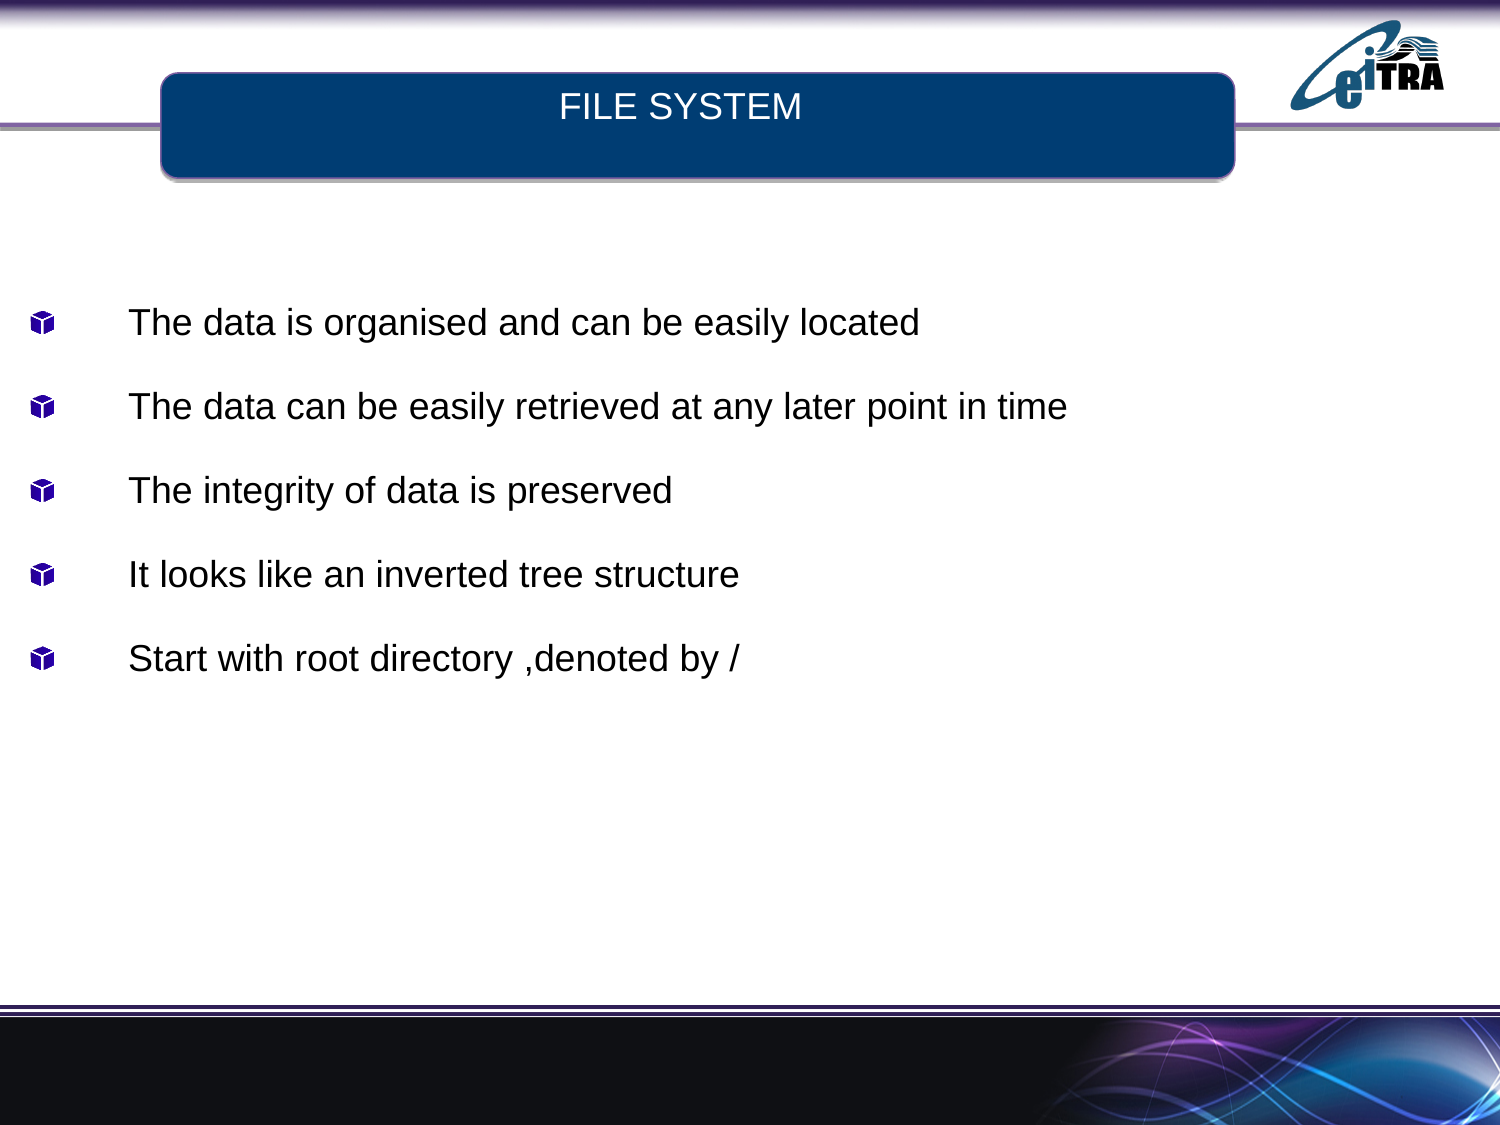

FILE SYSTEM
 The data is organised and can be easily located
 The data can be easily retrieved at any later point in time
 The integrity of data is preserved
 It looks like an inverted tree structure
 Start with root directory ,denoted by /